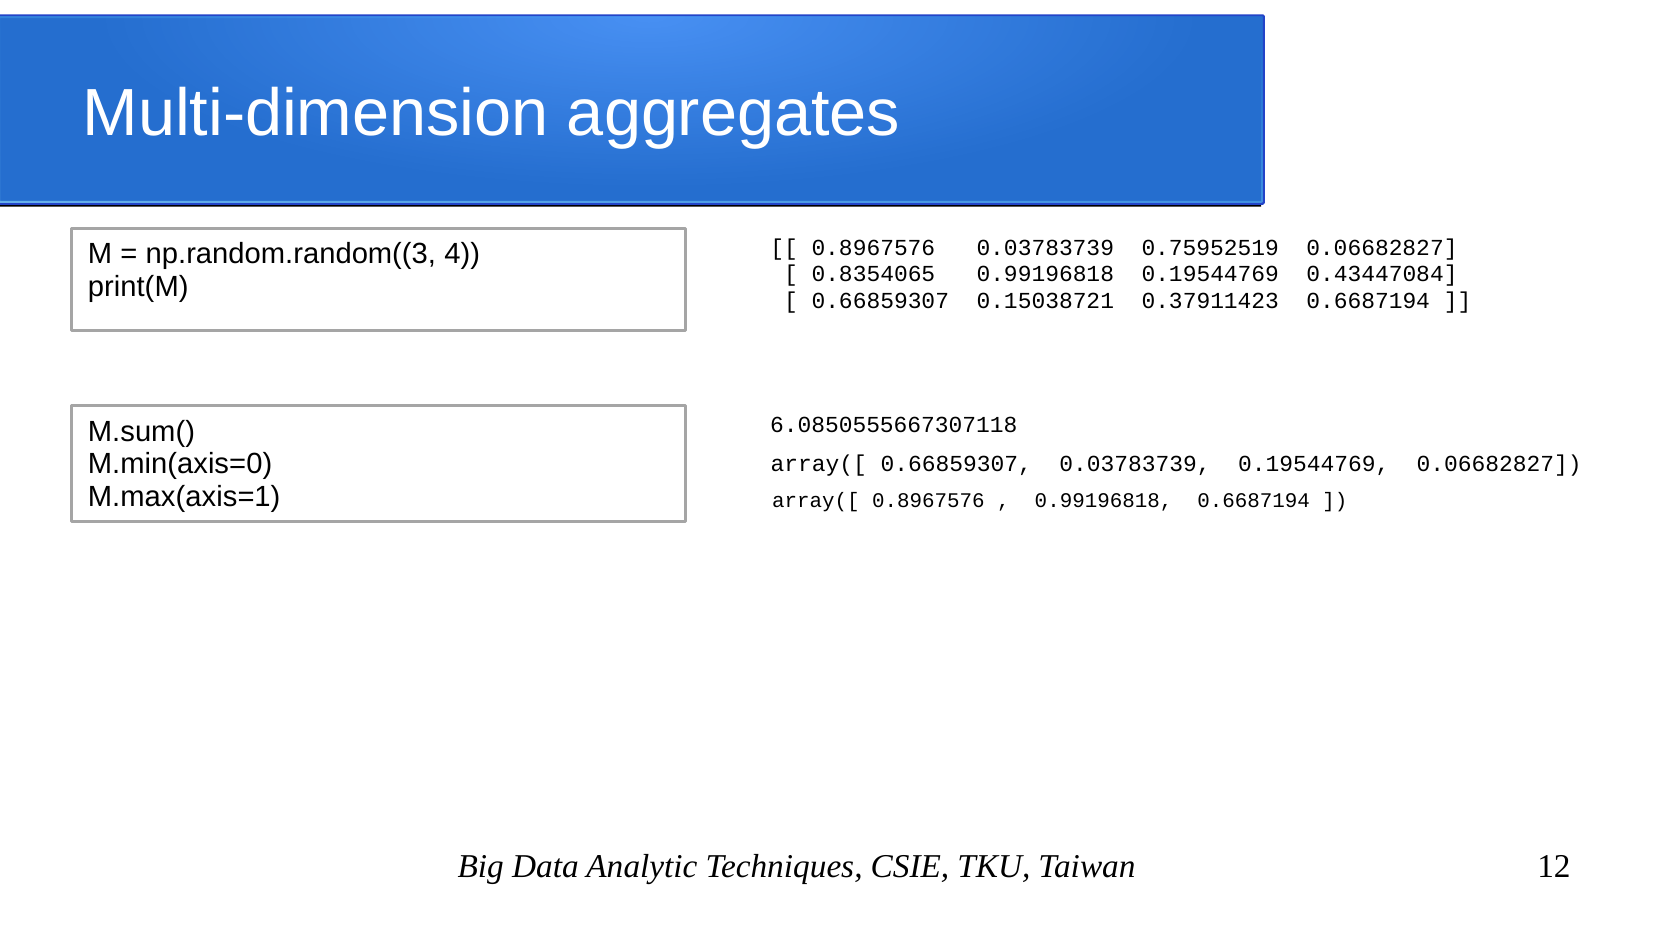

# Multi-dimension aggregates
M = np.random.random((3, 4))
print(M)
[[ 0.8967576 0.03783739 0.75952519 0.06682827]
 [ 0.8354065 0.99196818 0.19544769 0.43447084]
 [ 0.66859307 0.15038721 0.37911423 0.6687194 ]]
M.sum()
M.min(axis=0)
M.max(axis=1)
6.0850555667307118
array([ 0.66859307, 0.03783739, 0.19544769, 0.06682827])
array([ 0.8967576 , 0.99196818, 0.6687194 ])
Big Data Analytic Techniques, CSIE, TKU, Taiwan
12